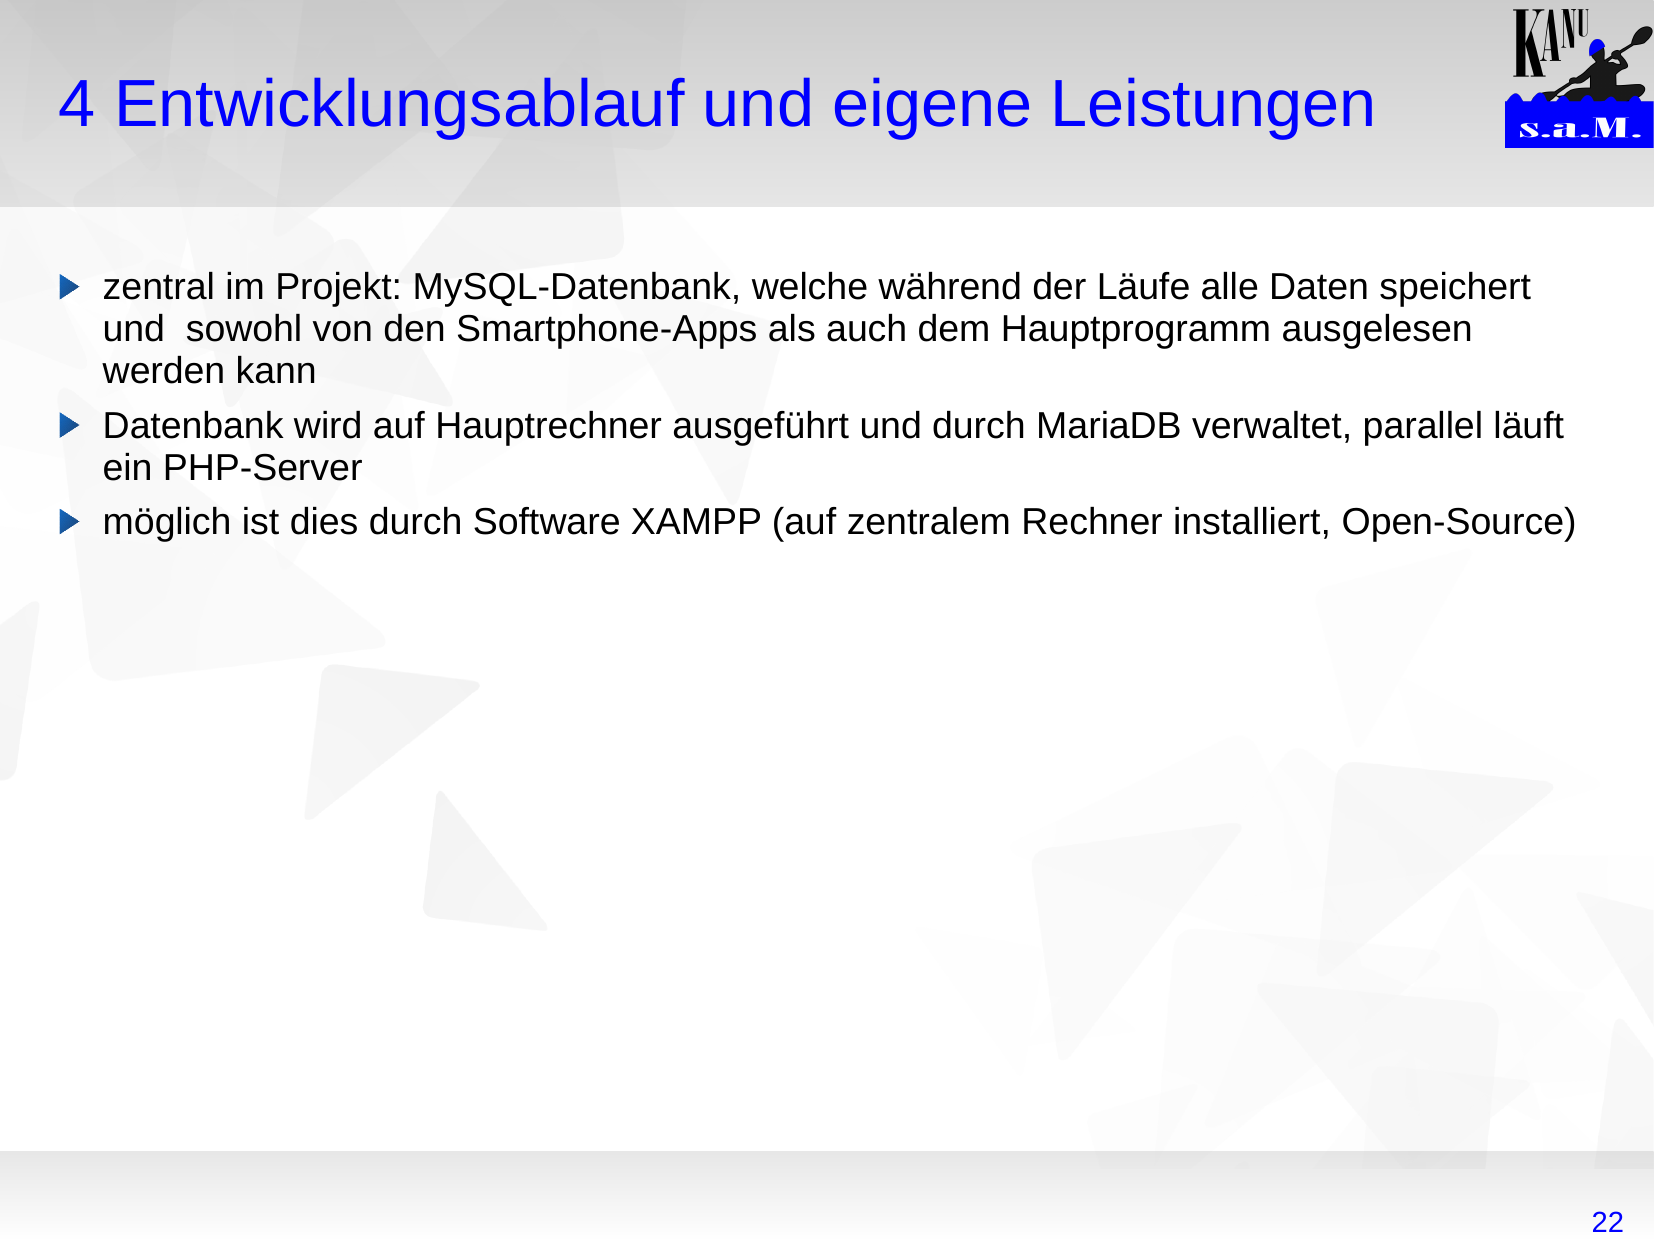

# 4 Entwicklungsablauf und eigene Leistungen
zentral im Projekt: MySQL-Datenbank, welche während der Läufe alle Daten speichert und sowohl von den Smartphone-Apps als auch dem Hauptprogramm ausgelesen werden kann
Datenbank wird auf Hauptrechner ausgeführt und durch MariaDB verwaltet, parallel läuft ein PHP-Server
möglich ist dies durch Software XAMPP (auf zentralem Rechner installiert, Open-Source)
22